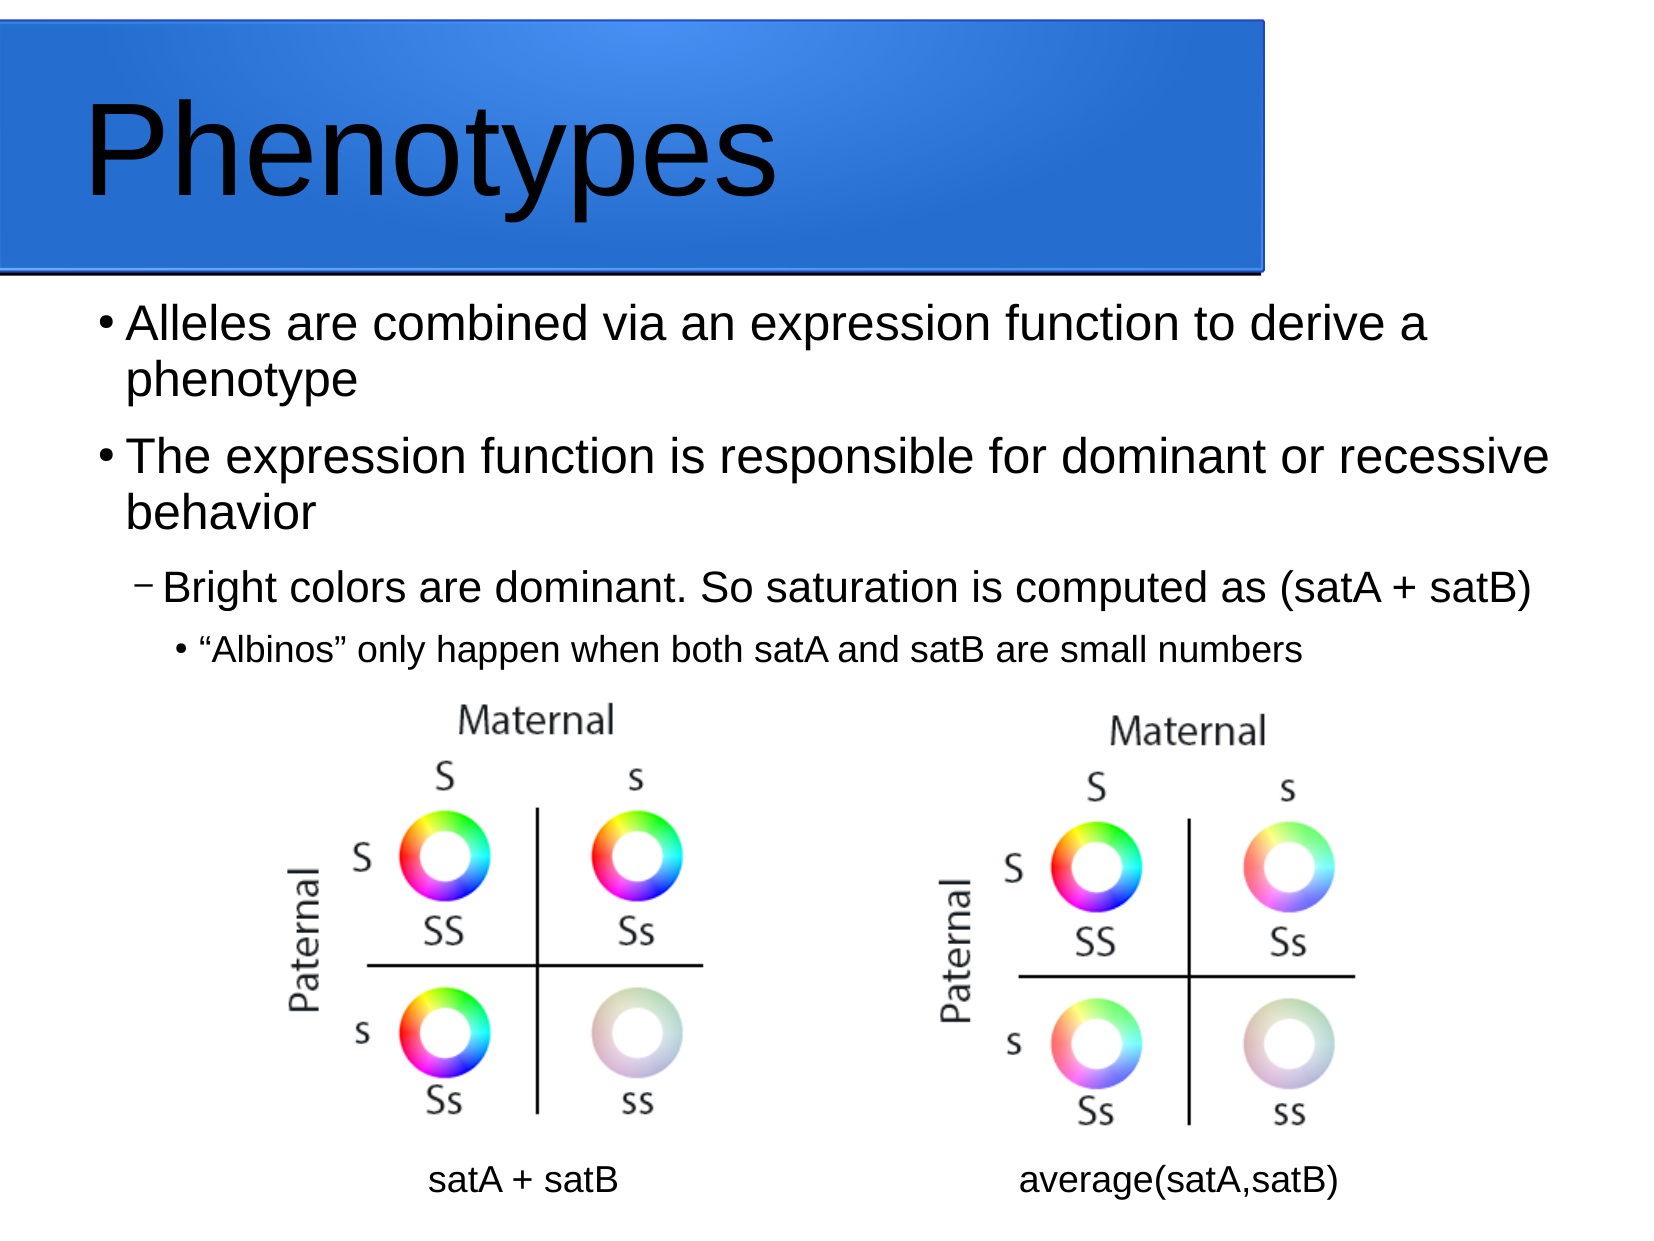

# Phenotypes
Alleles are combined via an expression function to derive a phenotype
The expression function is responsible for dominant or recessive behavior
Bright colors are dominant. So saturation is computed as (satA + satB)
“Albinos” only happen when both satA and satB are small numbers
satA + satB
average(satA,satB)